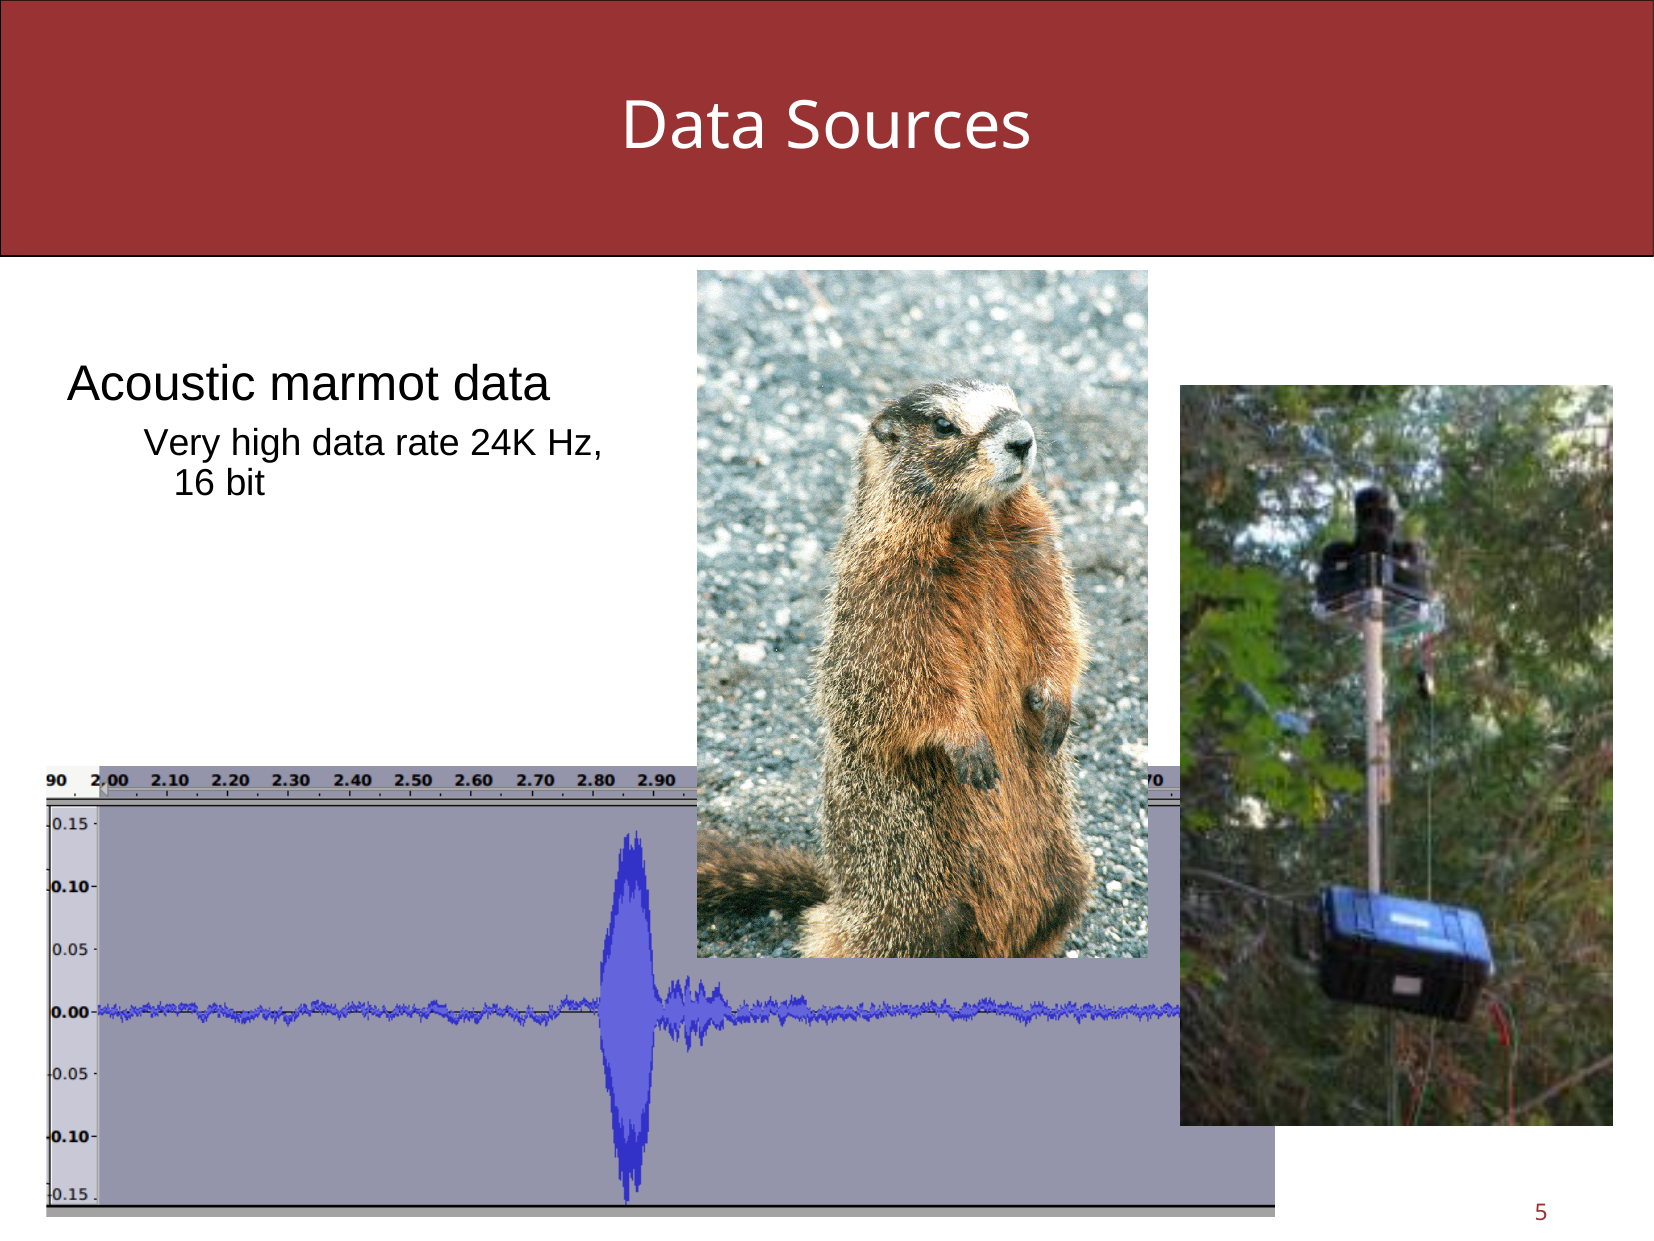

# Data Sources
Acoustic marmot data
Very high data rate 24K Hz, 16 bit